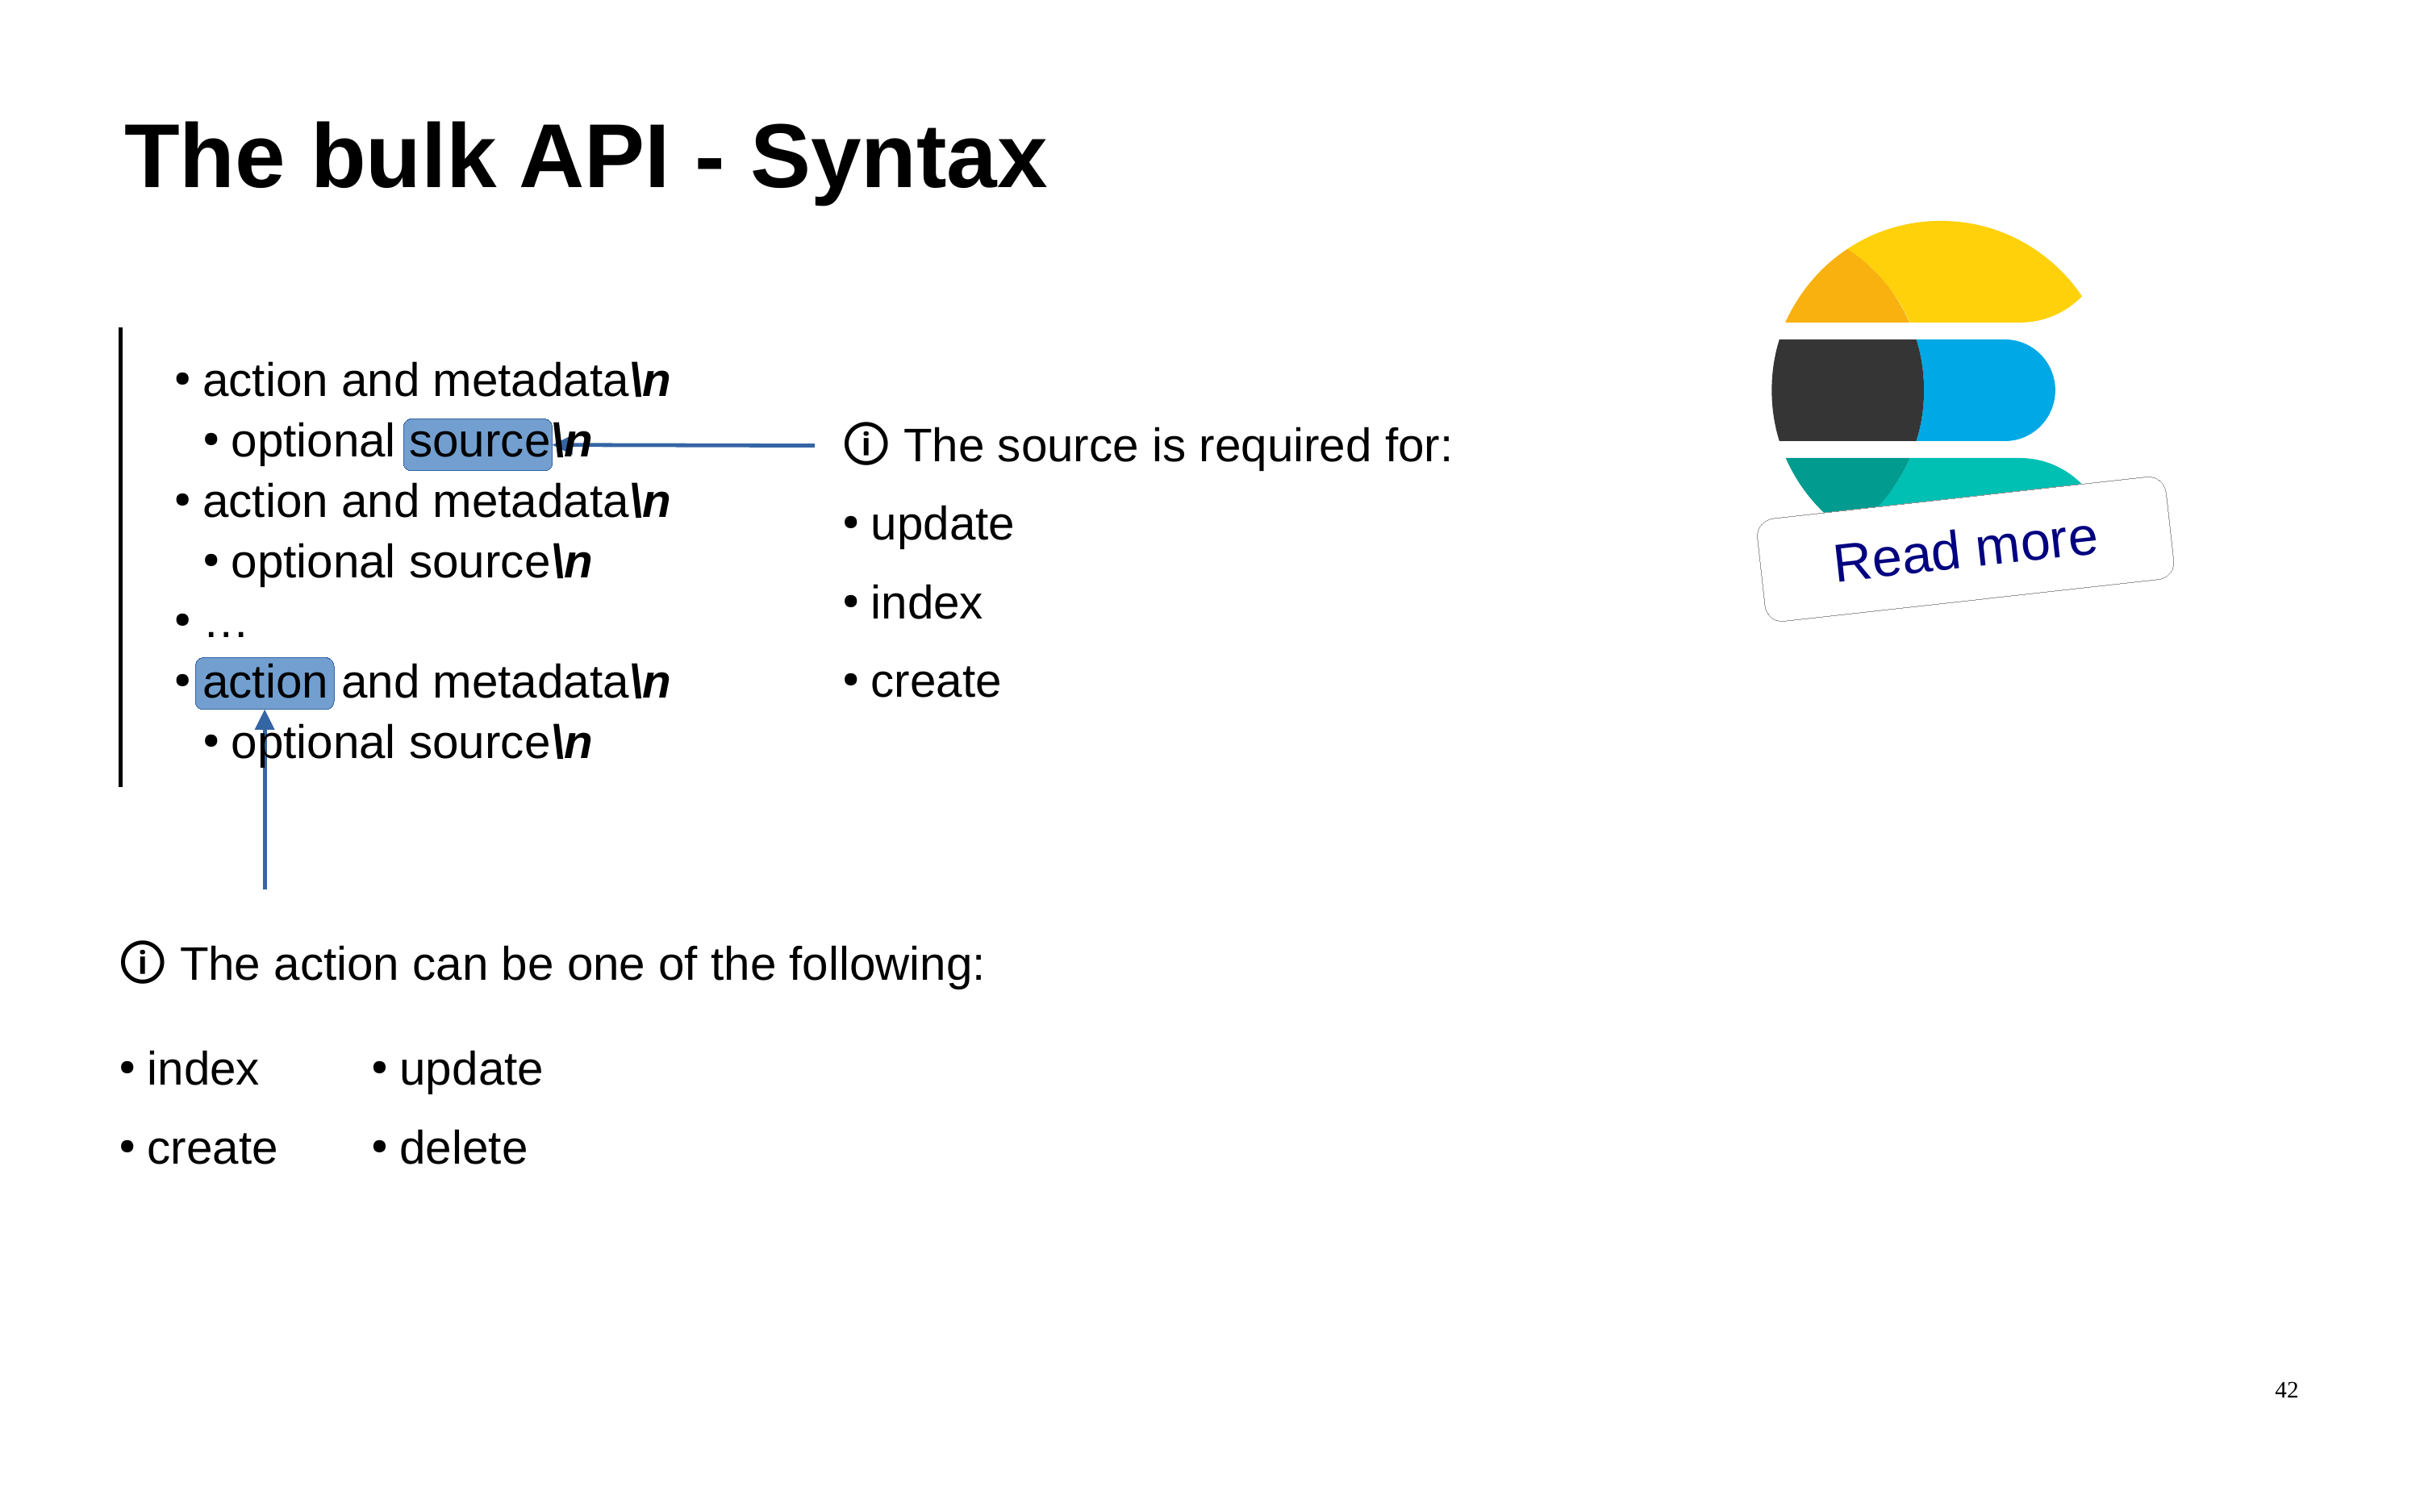

The bulk API - Syntax
action and metadata\n
optional source\n
action and metadata\n
optional source\n
…
action and metadata\n
optional source\n
🛈 The source is required for:
update
index
create
Read more
🛈 The action can be one of the following:
index
create
update
delete
42